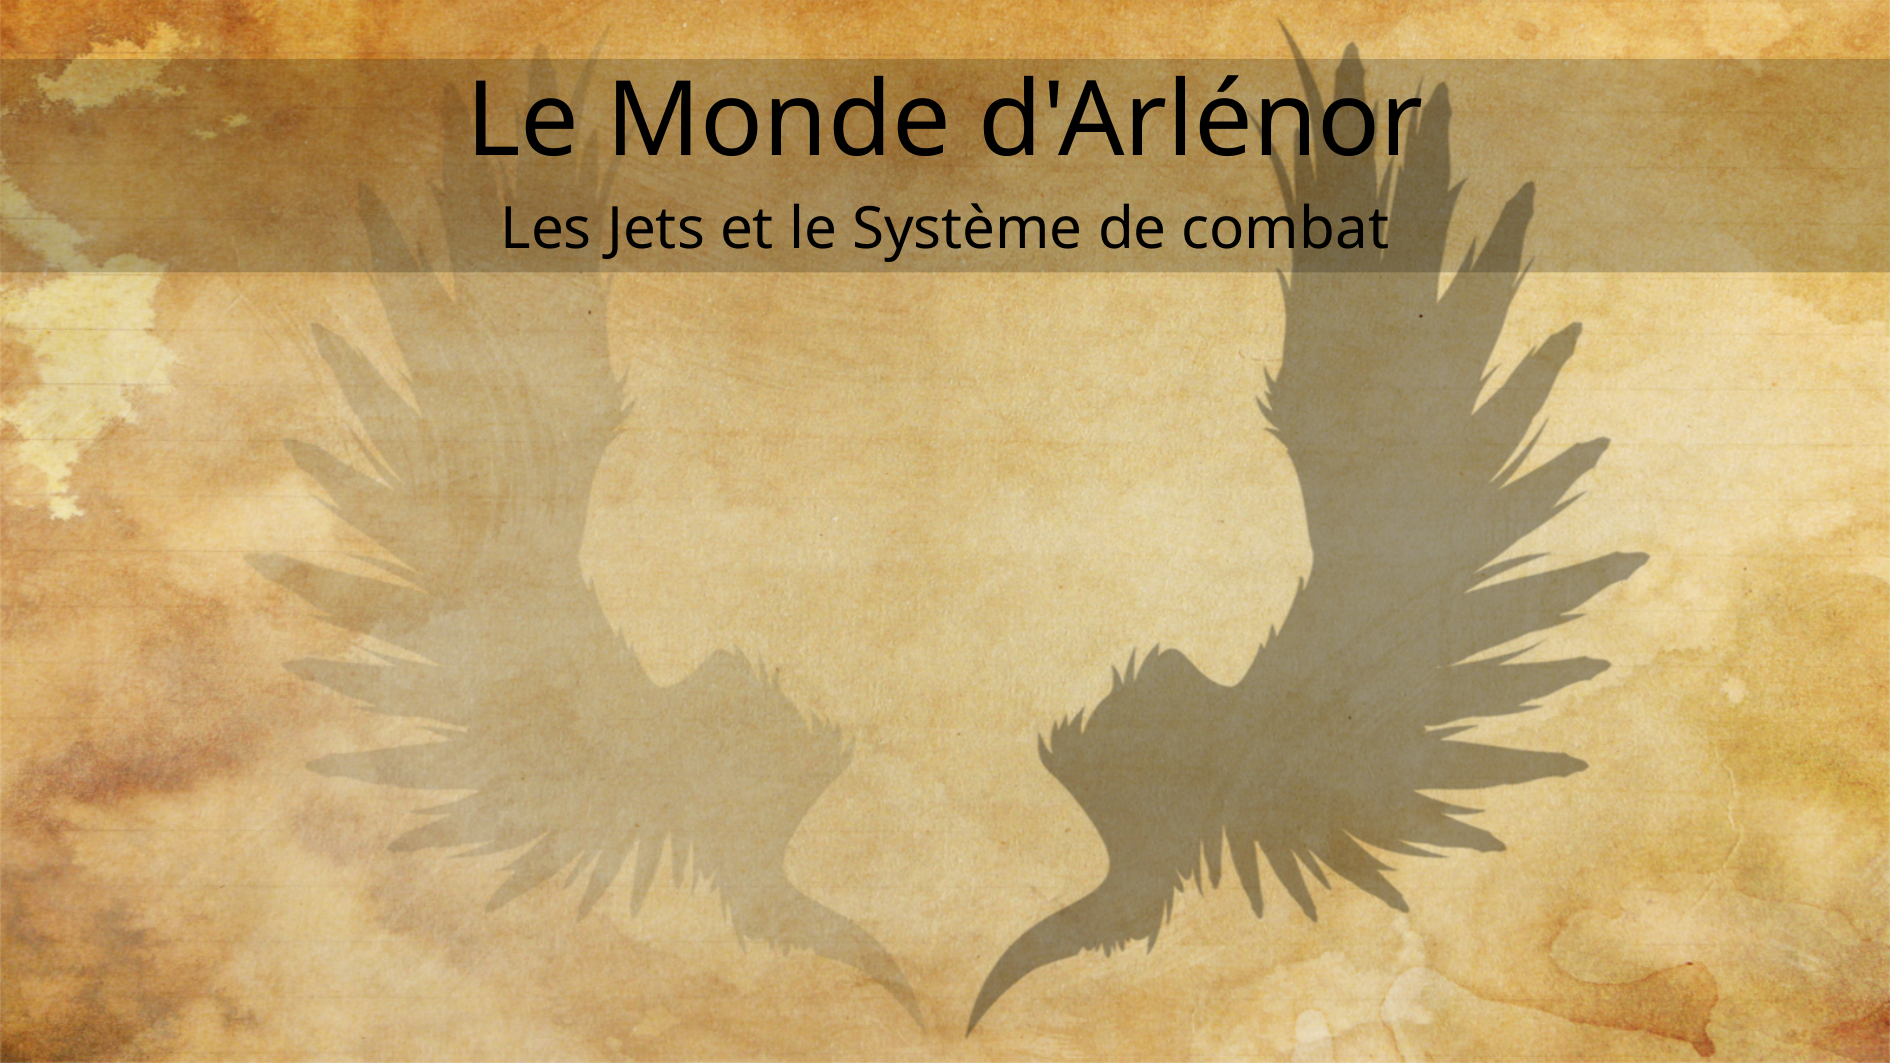

# Le Monde d'Arlénor Les Jets et le Système de combat